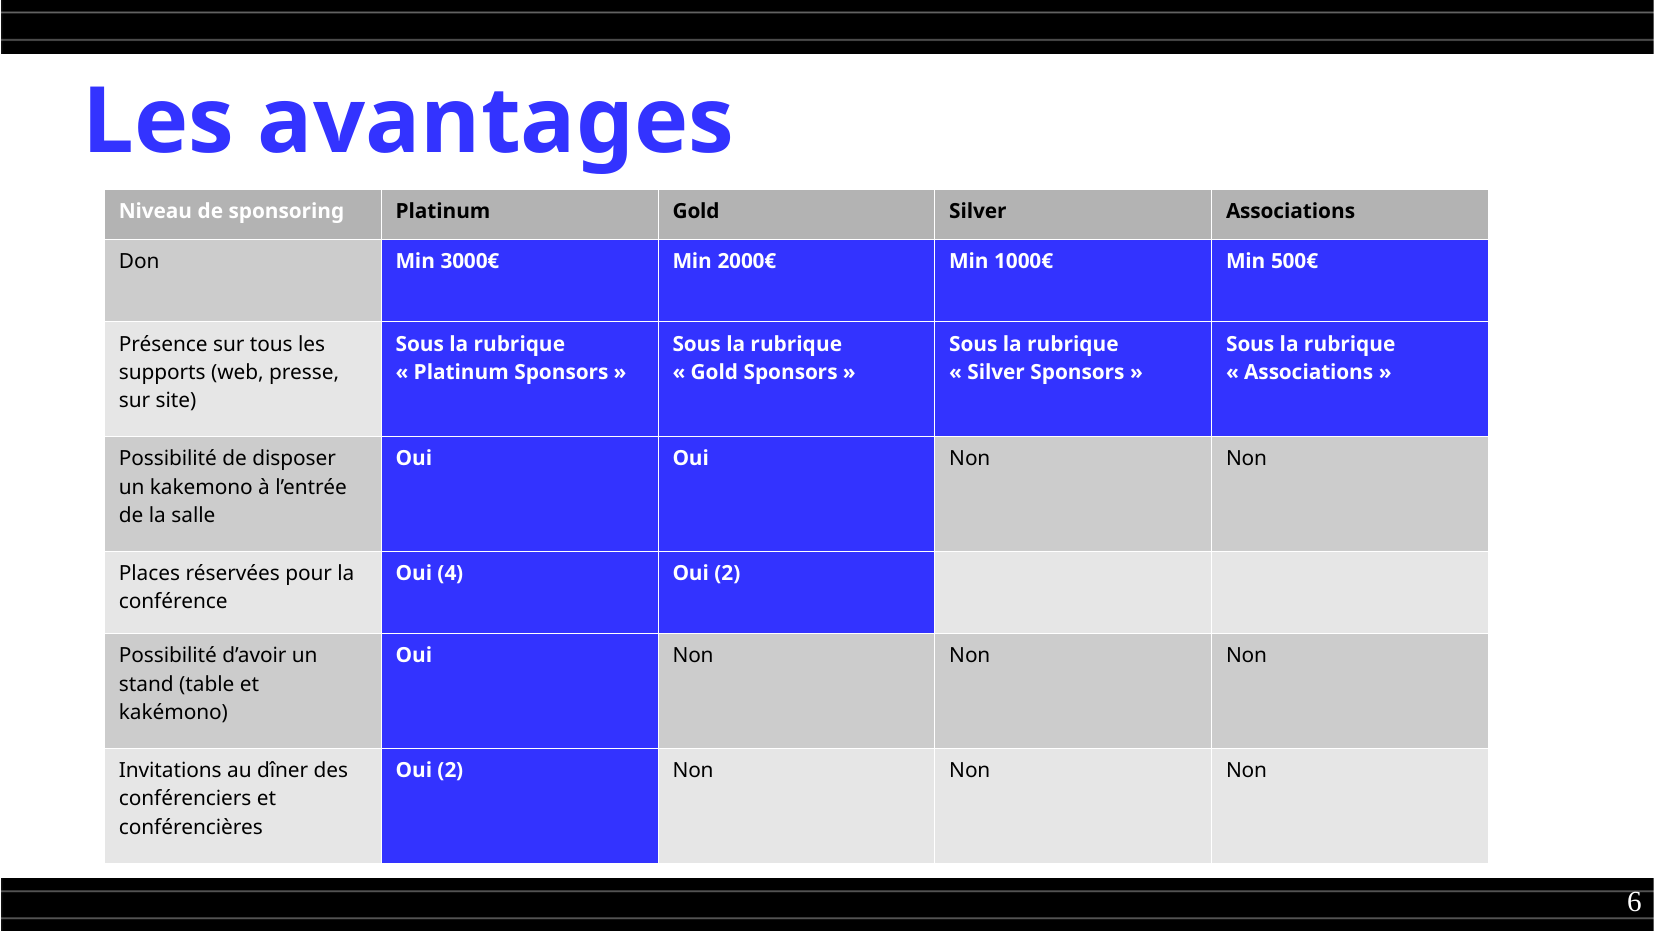

# Les avantages
| Niveau de sponsoring | Platinum | Gold | Silver | Associations |
| --- | --- | --- | --- | --- |
| Don | Min 3000€ | Min 2000€ | Min 1000€ | Min 500€ |
| Présence sur tous les supports (web, presse, sur site) | Sous la rubrique « Platinum Sponsors » | Sous la rubrique « Gold Sponsors » | Sous la rubrique « Silver Sponsors » | Sous la rubrique « Associations » |
| Possibilité de disposer un kakemono à l’entrée de la salle | Oui | Oui | Non | Non |
| Places réservées pour la conférence | Oui (4) | Oui (2) | | |
| Possibilité d’avoir un stand (table et kakémono) | Oui | Non | Non | Non |
| Invitations au dîner des conférenciers et conférencières | Oui (2) | Non | Non | Non |